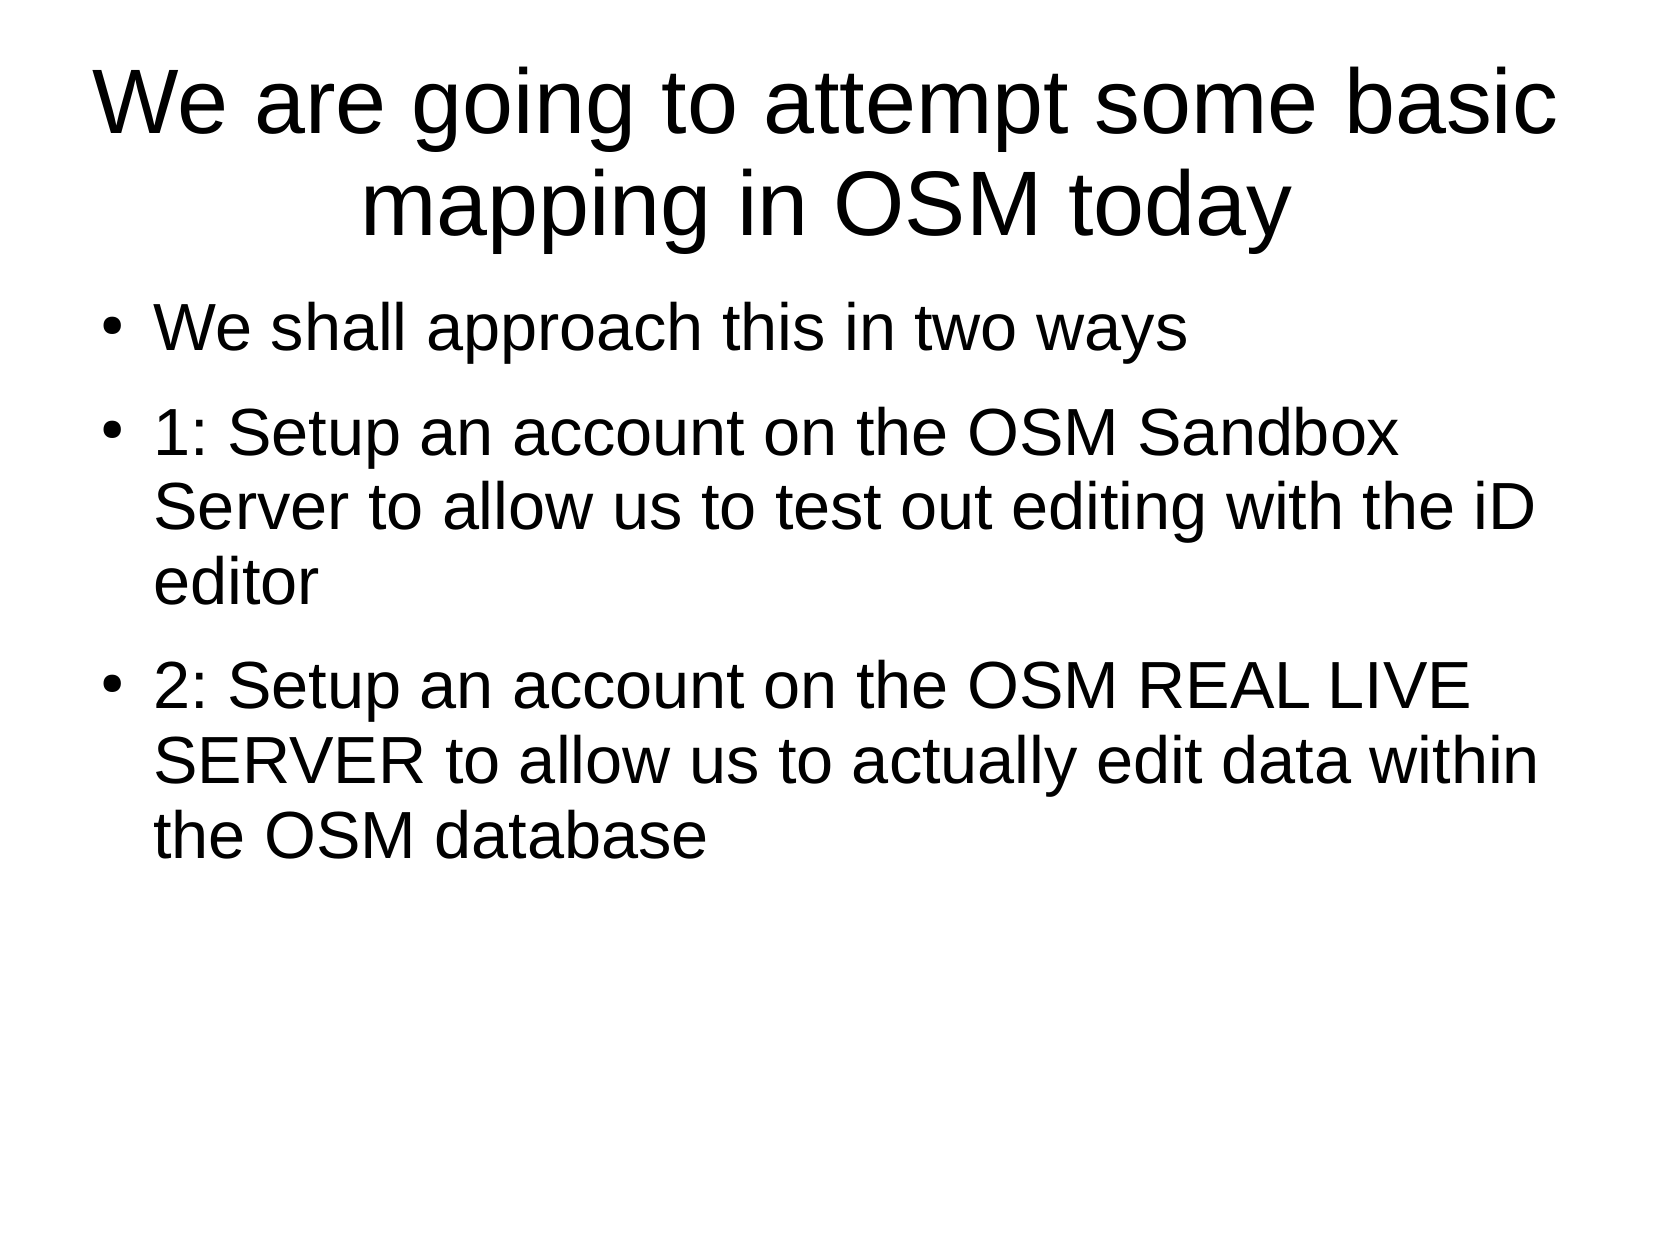

# We are going to attempt some basic mapping in OSM today
We shall approach this in two ways
1: Setup an account on the OSM Sandbox Server to allow us to test out editing with the iD editor
2: Setup an account on the OSM REAL LIVE SERVER to allow us to actually edit data within the OSM database